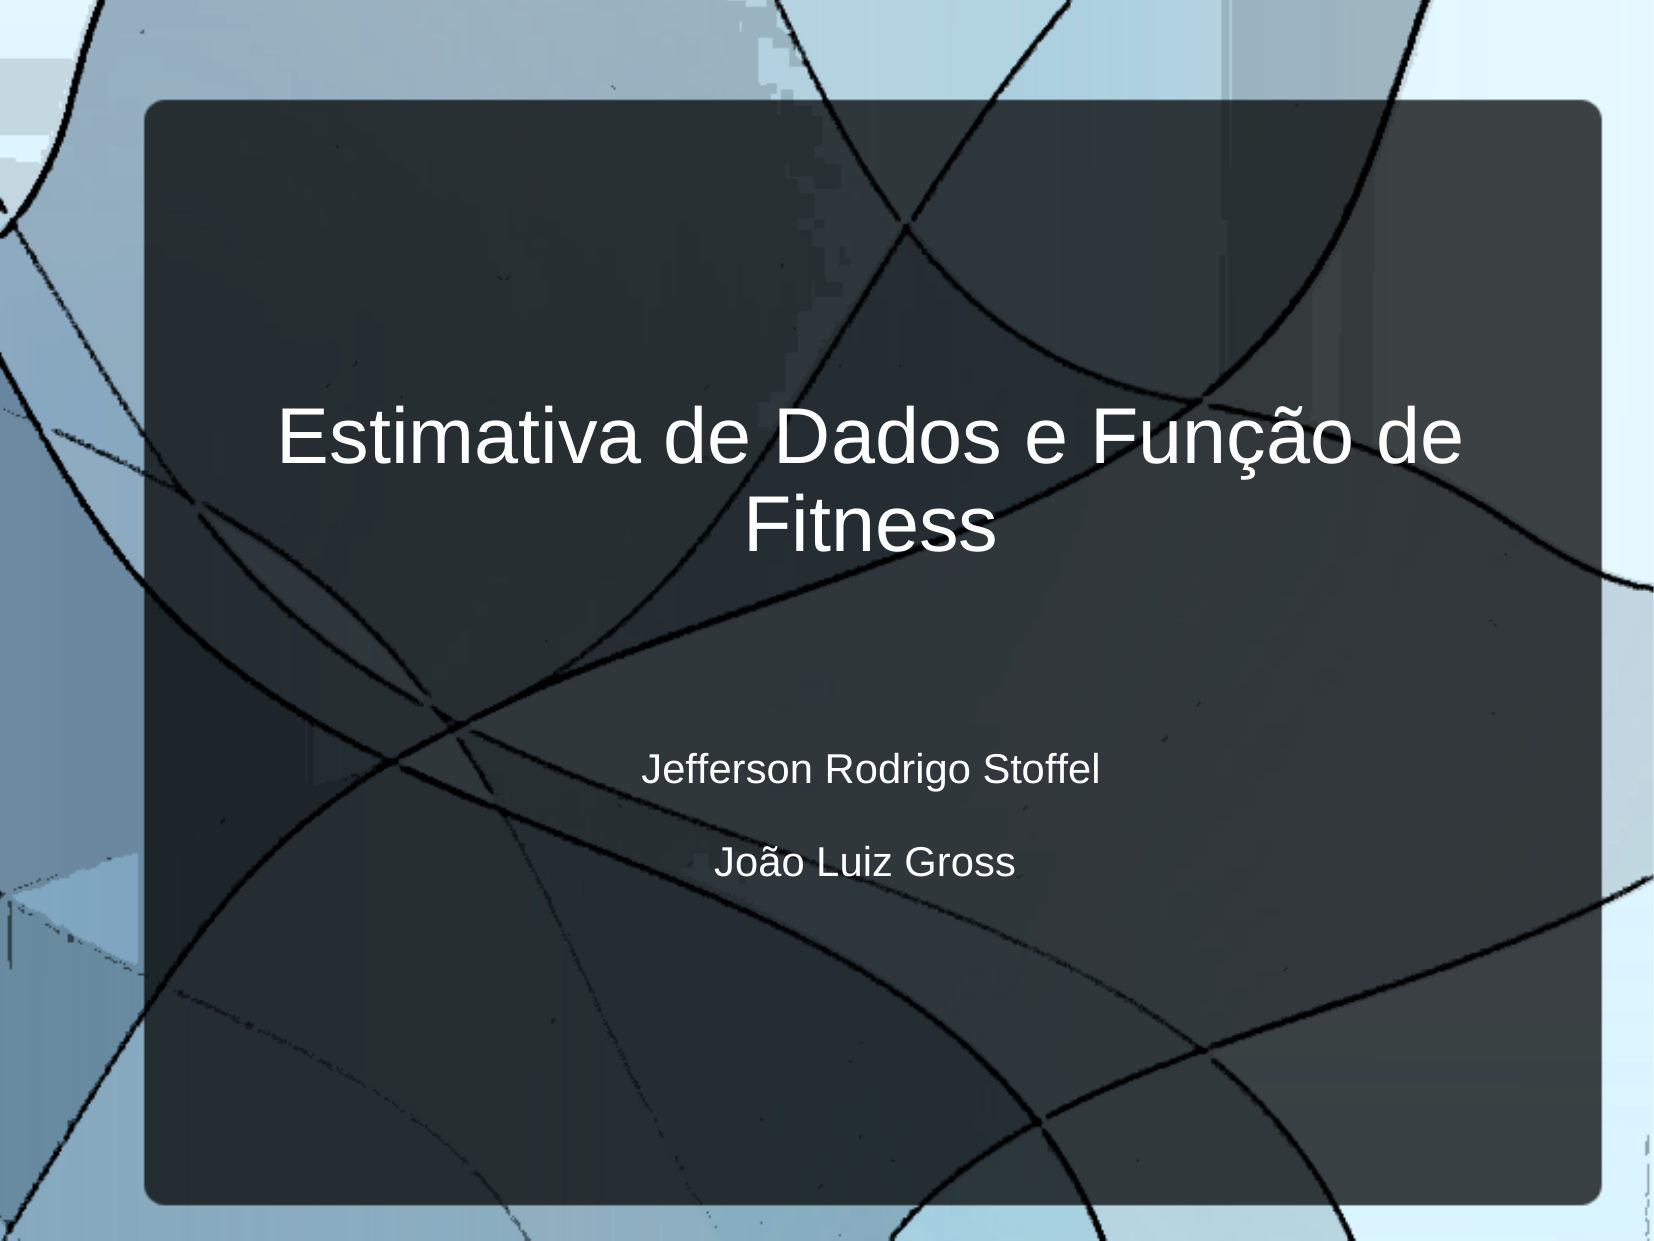

# Estimativa de Dados e Função de Fitness
Jefferson Rodrigo Stoffel
João Luiz Gross